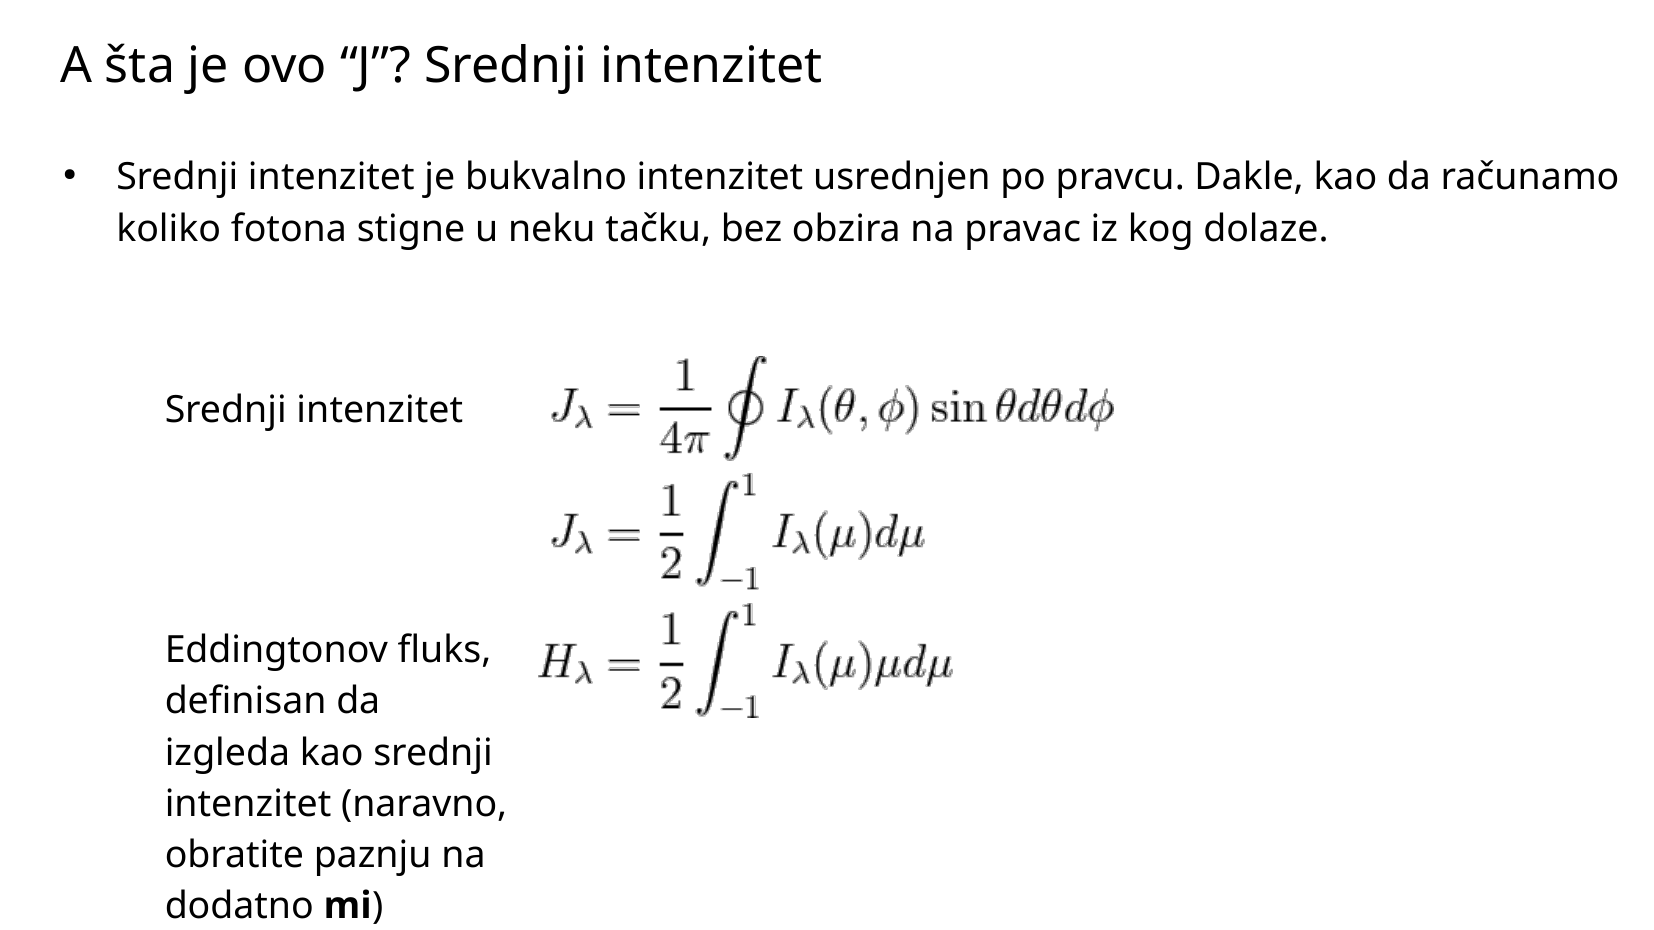

# A šta je ovo “J”? Srednji intenzitet
Srednji intenzitet je bukvalno intenzitet usrednjen po pravcu. Dakle, kao da računamo koliko fotona stigne u neku tačku, bez obzira na pravac iz kog dolaze.
Srednji intenzitet
Eddingtonov fluks, definisan da izgleda kao srednji intenzitet (naravno, obratite paznju na dodatno mi)